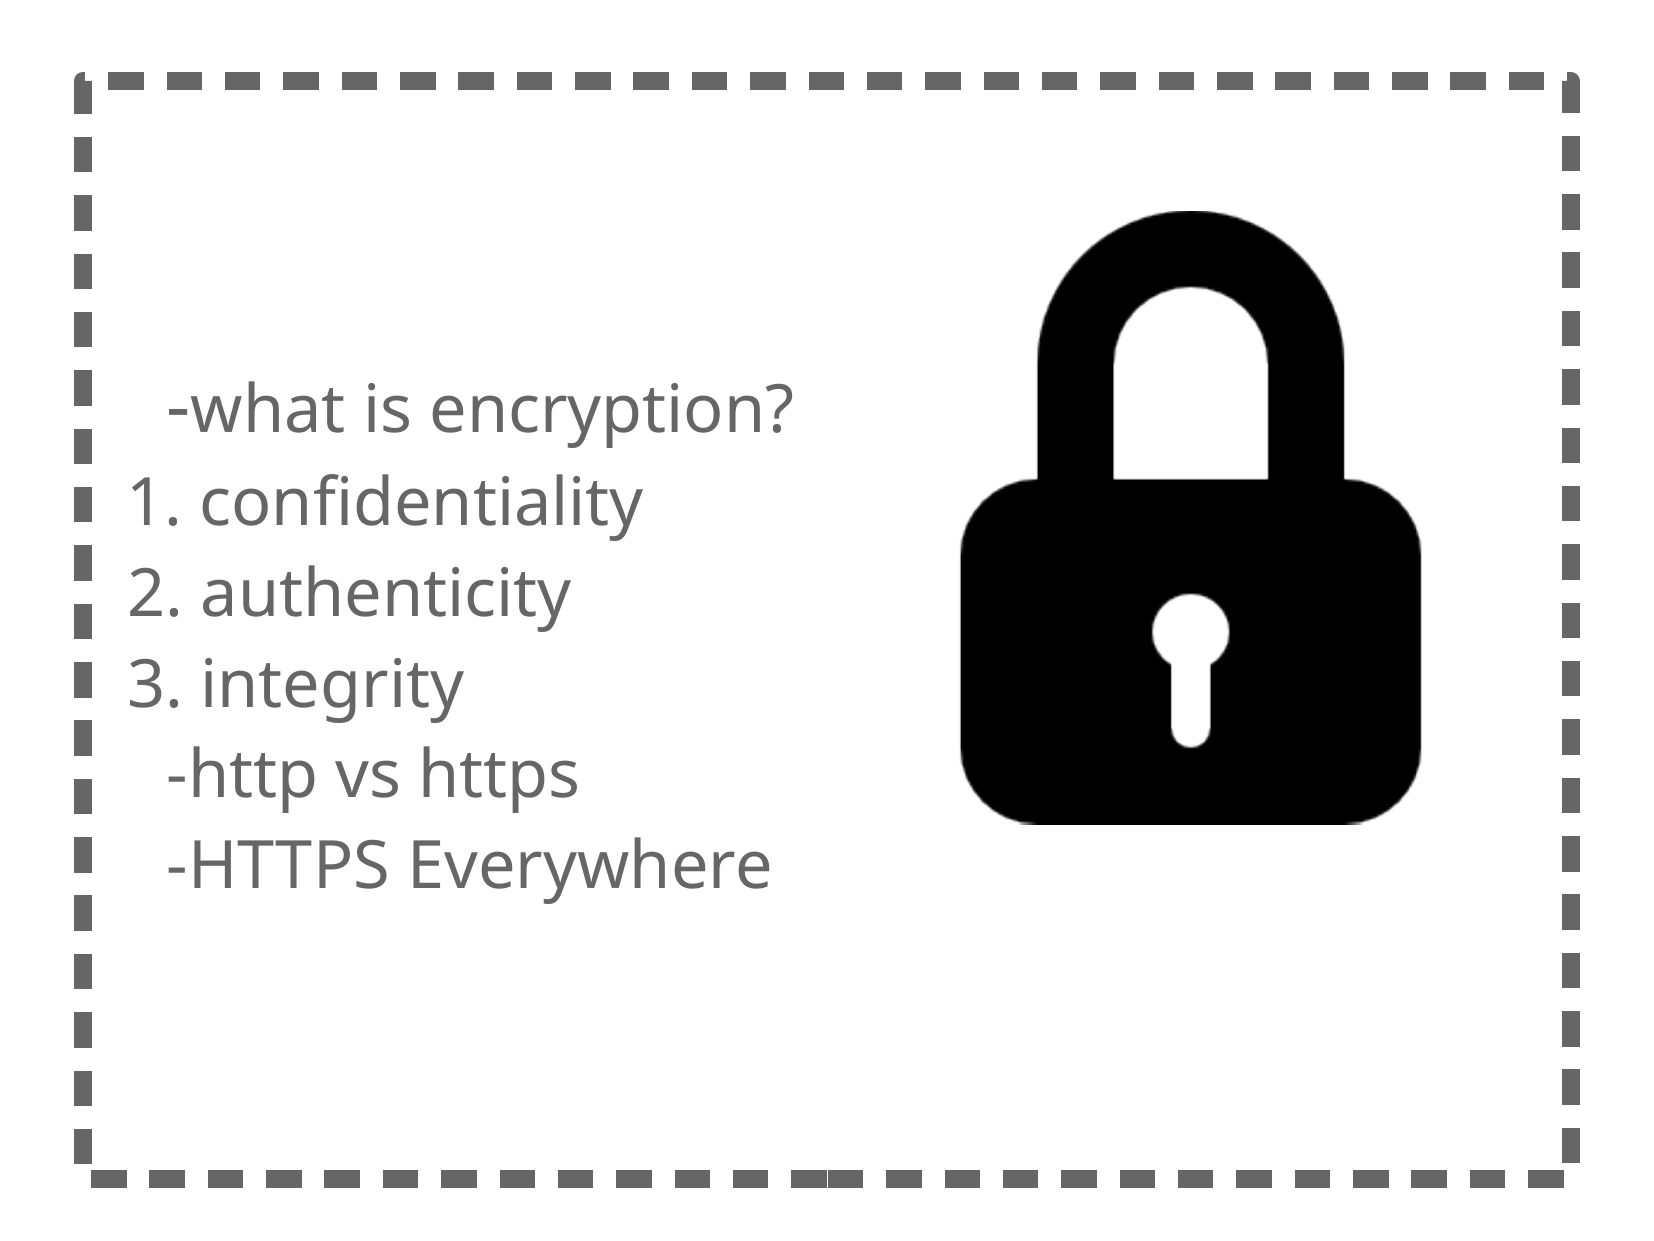

# -what is encryption?
 1. confidentiality
2. authenticity
3. integrity
	-http vs https
	-HTTPS Everywhere